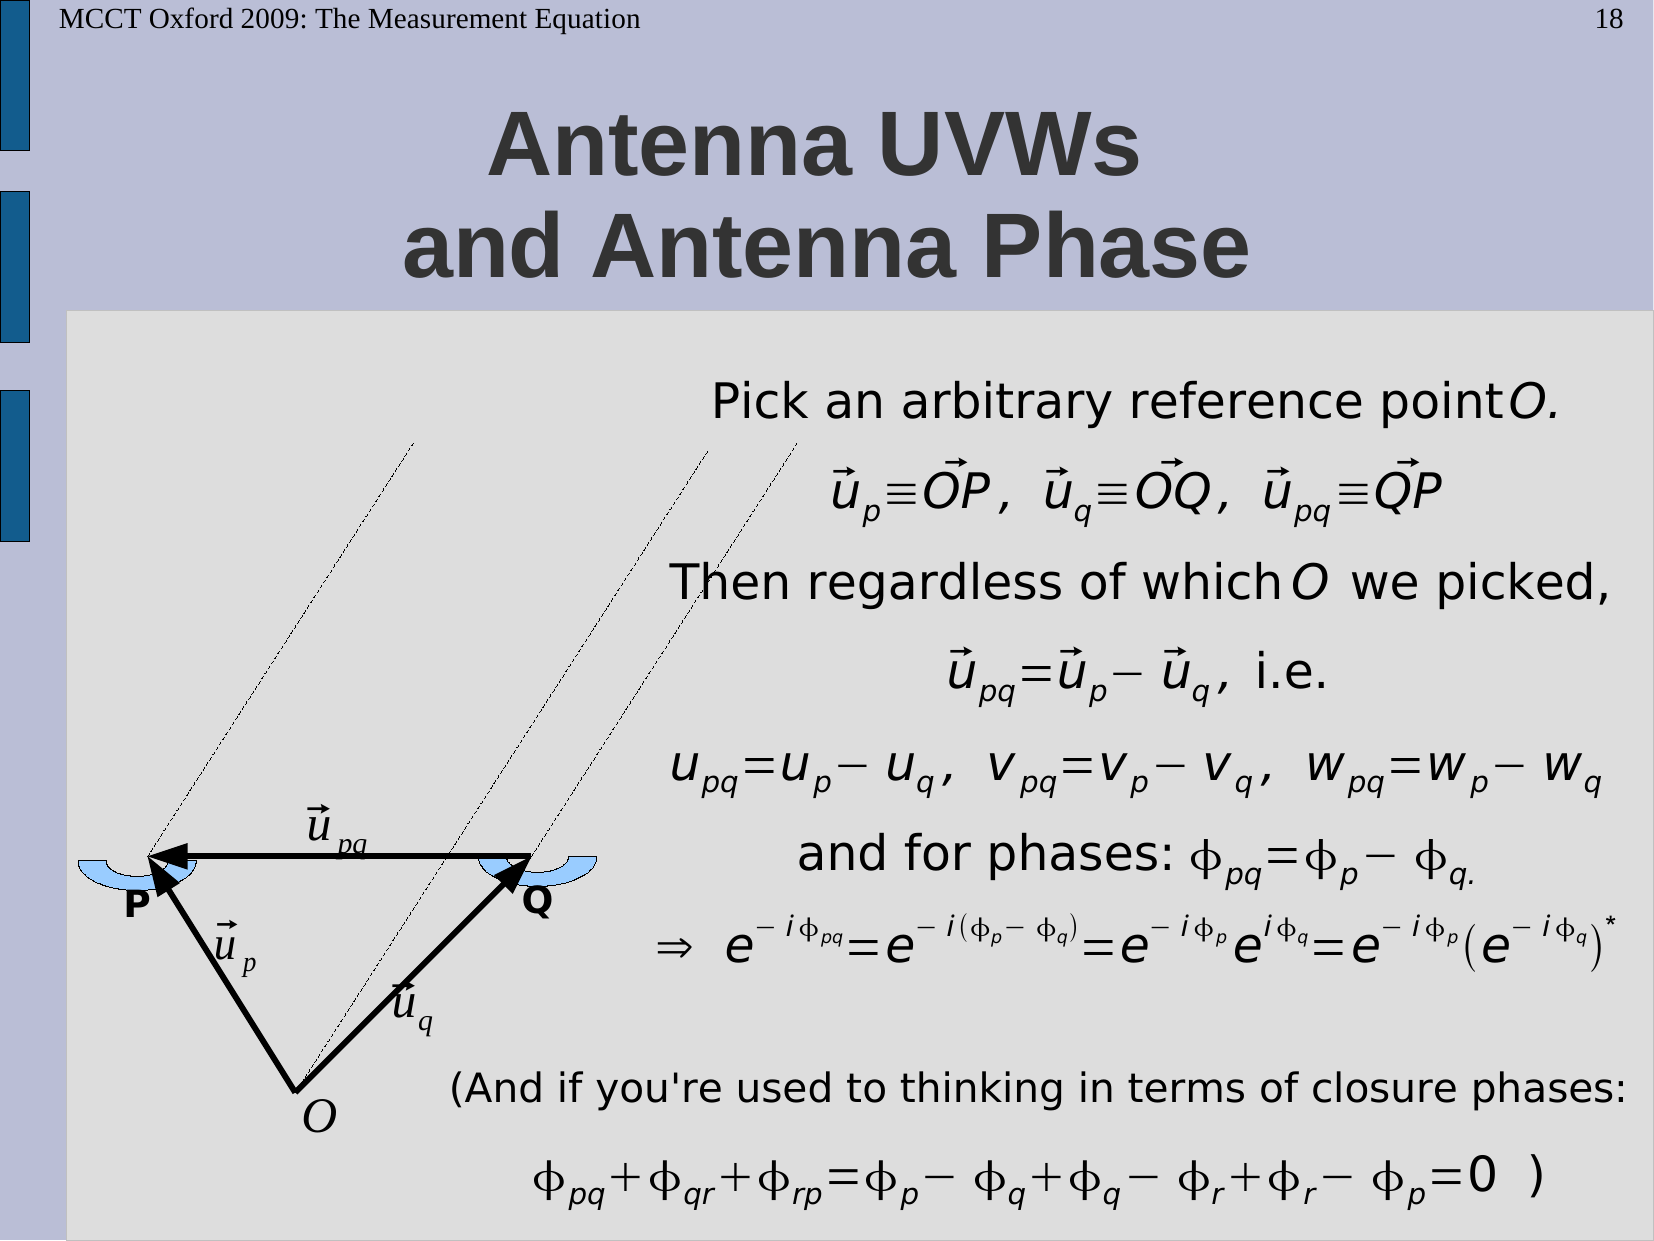

MCCT Oxford 2009: The Measurement Equation
18
# Antenna UVWs and Antenna Phase
Q
P